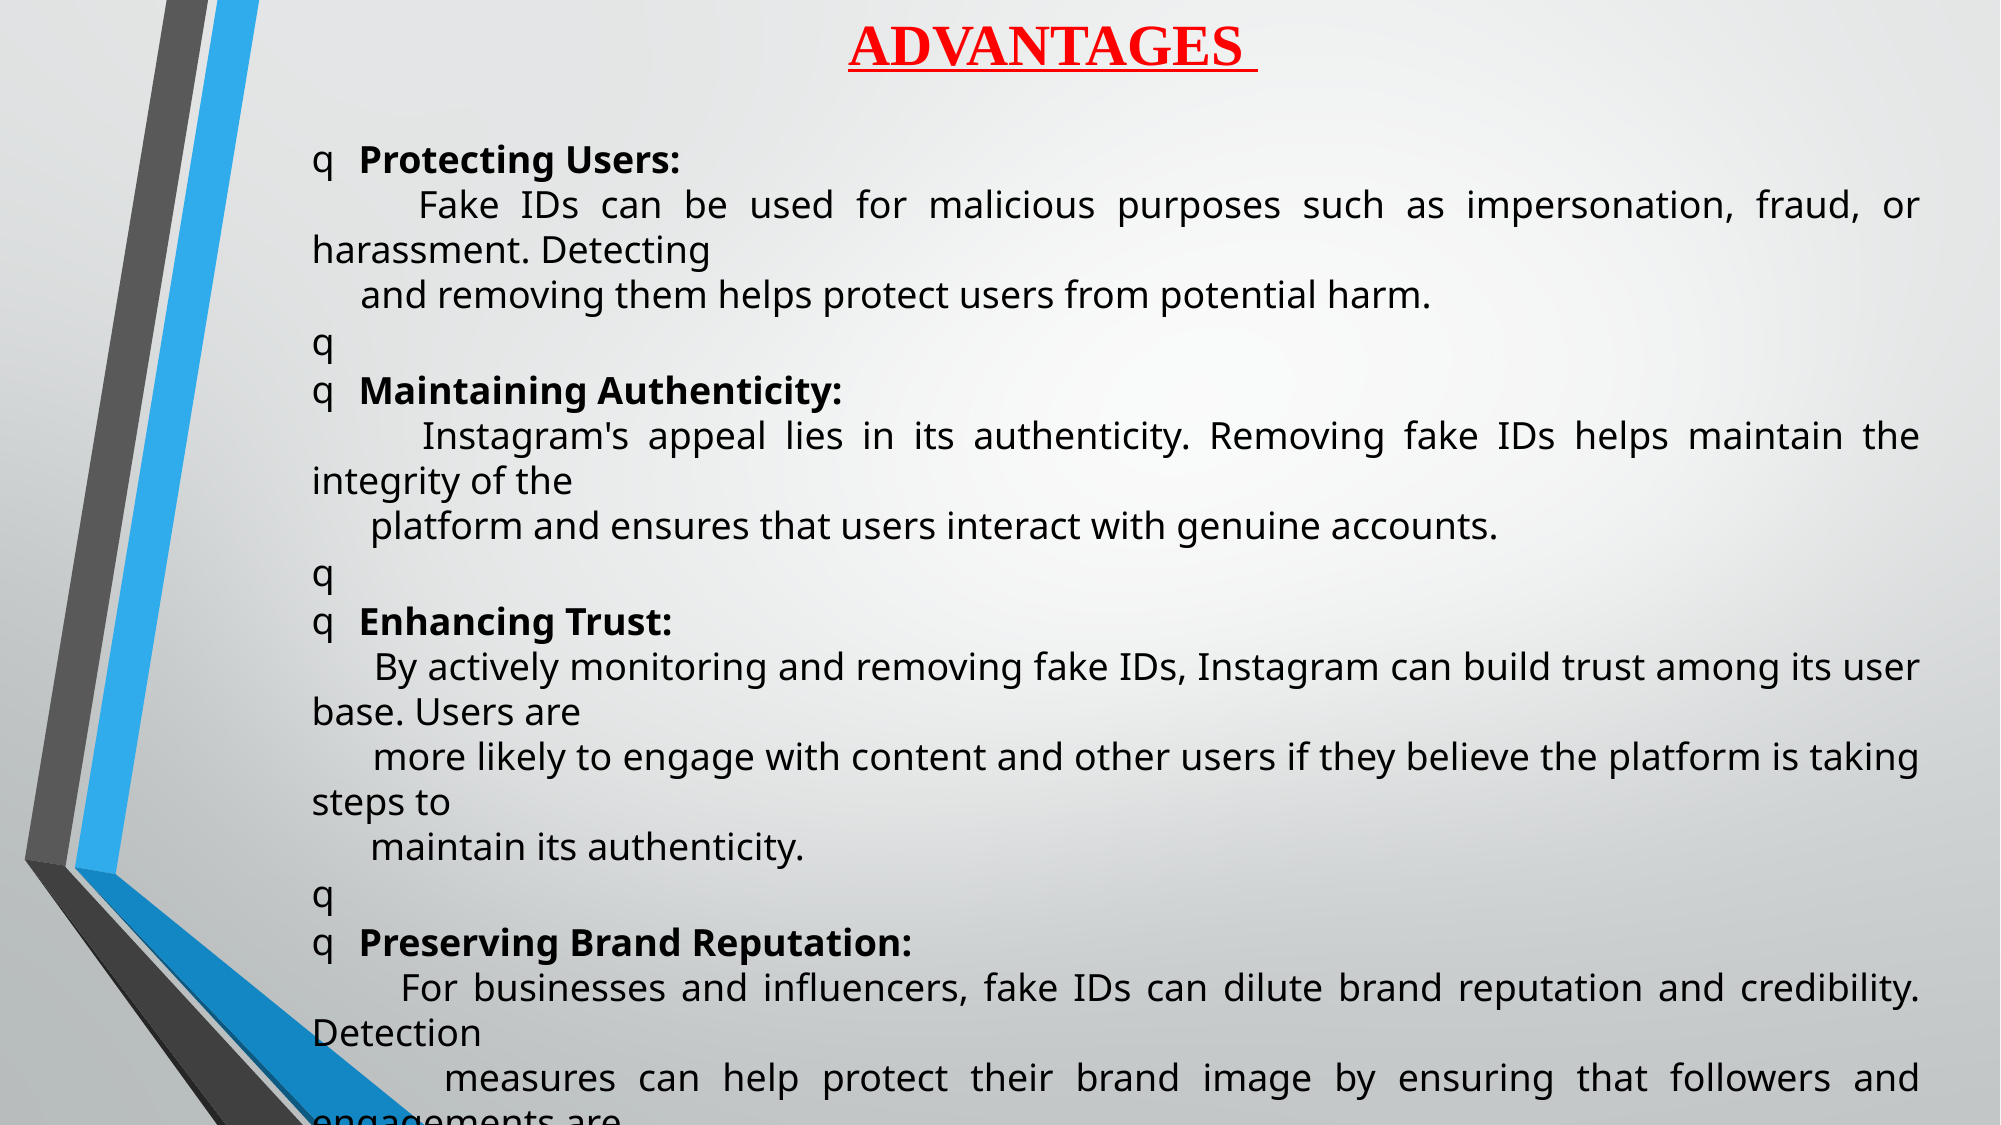

ADVANTAGES
Protecting Users:
 Fake IDs can be used for malicious purposes such as impersonation, fraud, or harassment. Detecting
 and removing them helps protect users from potential harm.
Maintaining Authenticity:
 Instagram's appeal lies in its authenticity. Removing fake IDs helps maintain the integrity of the
 platform and ensures that users interact with genuine accounts.
Enhancing Trust:
 By actively monitoring and removing fake IDs, Instagram can build trust among its user base. Users are
 more likely to engage with content and other users if they believe the platform is taking steps to
 maintain its authenticity.
Preserving Brand Reputation:
 For businesses and influencers, fake IDs can dilute brand reputation and credibility. Detection
 measures can help protect their brand image by ensuring that followers and engagements are
 genuine.